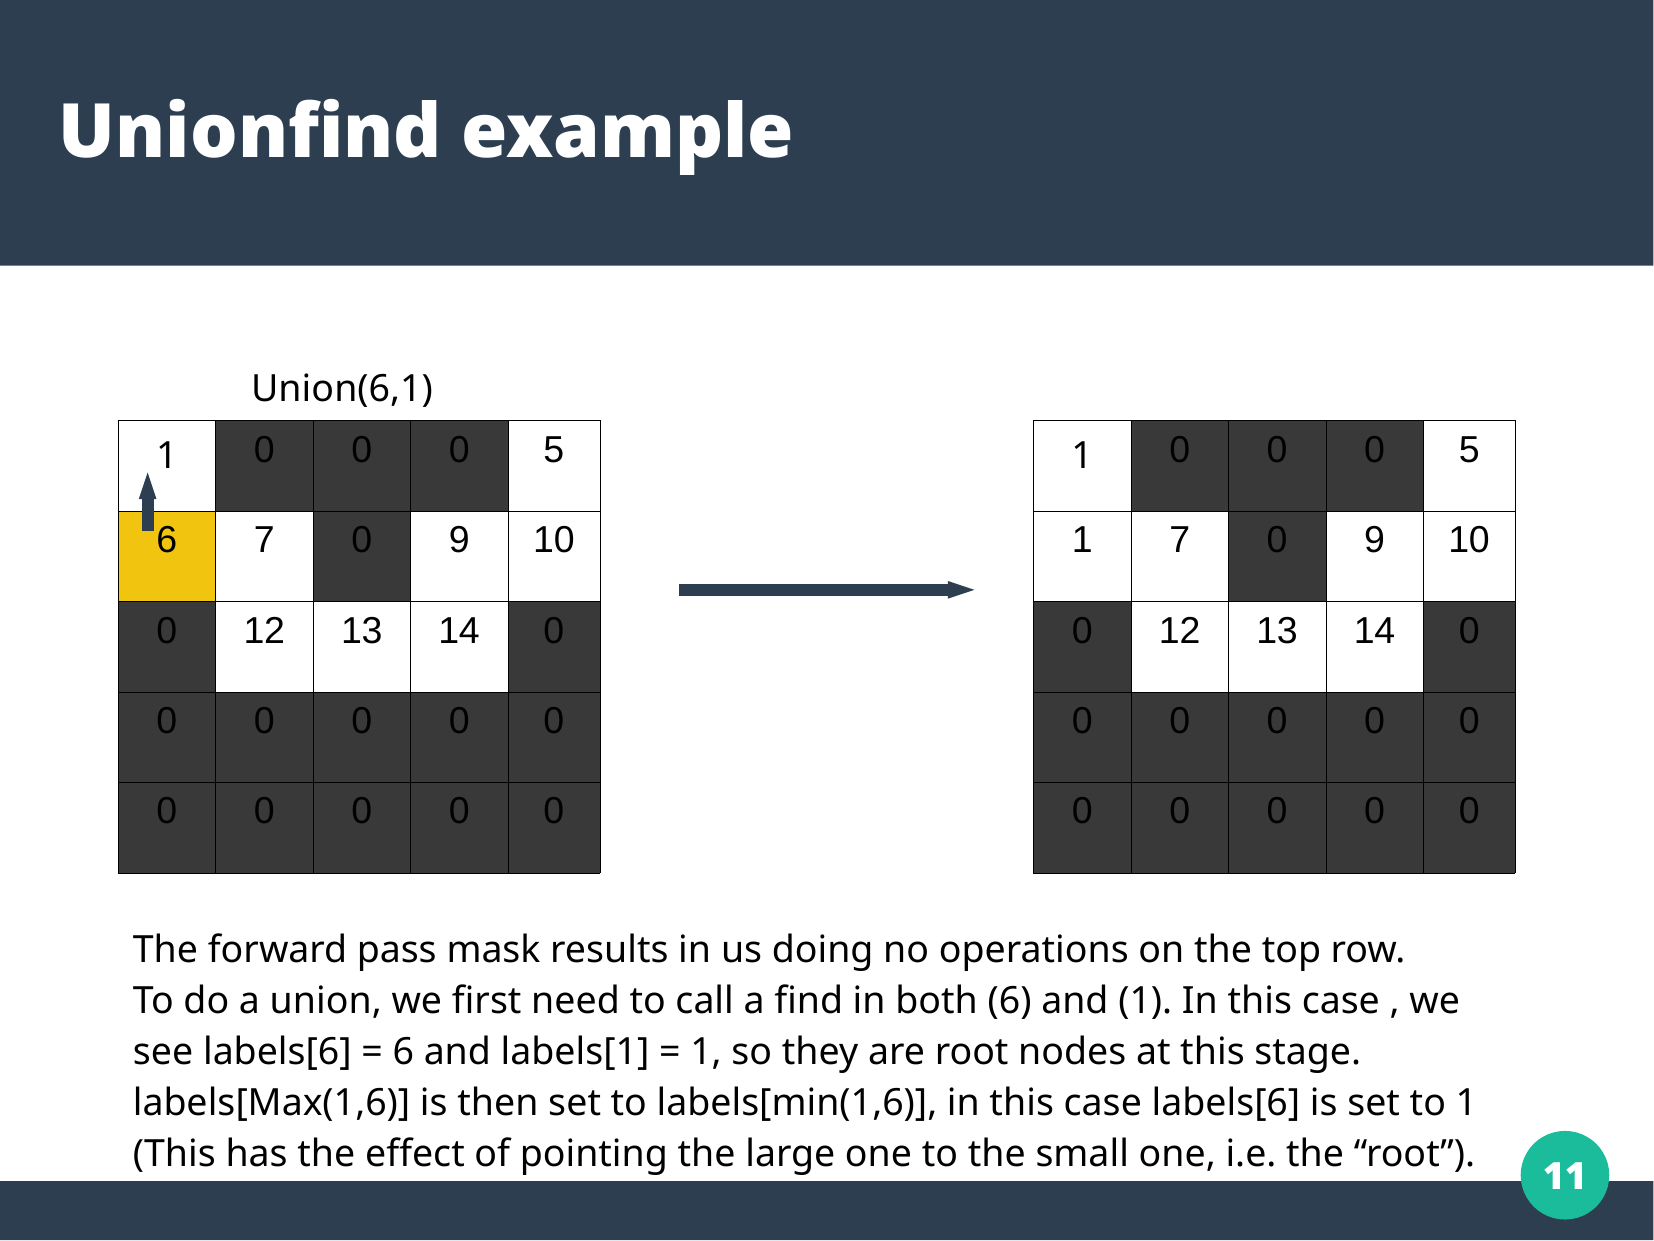

# Unionfind example
Union(6,1)
| 1 | 0 | 0 | 0 | 5 |
| --- | --- | --- | --- | --- |
| 6 | 7 | 0 | 9 | 10 |
| 0 | 12 | 13 | 14 | 0 |
| 0 | 0 | 0 | 0 | 0 |
| 0 | 0 | 0 | 0 | 0 |
| 1 | 0 | 0 | 0 | 5 |
| --- | --- | --- | --- | --- |
| 1 | 7 | 0 | 9 | 10 |
| 0 | 12 | 13 | 14 | 0 |
| 0 | 0 | 0 | 0 | 0 |
| 0 | 0 | 0 | 0 | 0 |
The forward pass mask results in us doing no operations on the top row.
To do a union, we first need to call a find in both (6) and (1). In this case , we see labels[6] = 6 and labels[1] = 1, so they are root nodes at this stage. labels[Max(1,6)] is then set to labels[min(1,6)], in this case labels[6] is set to 1 (This has the effect of pointing the large one to the small one, i.e. the “root”).
11